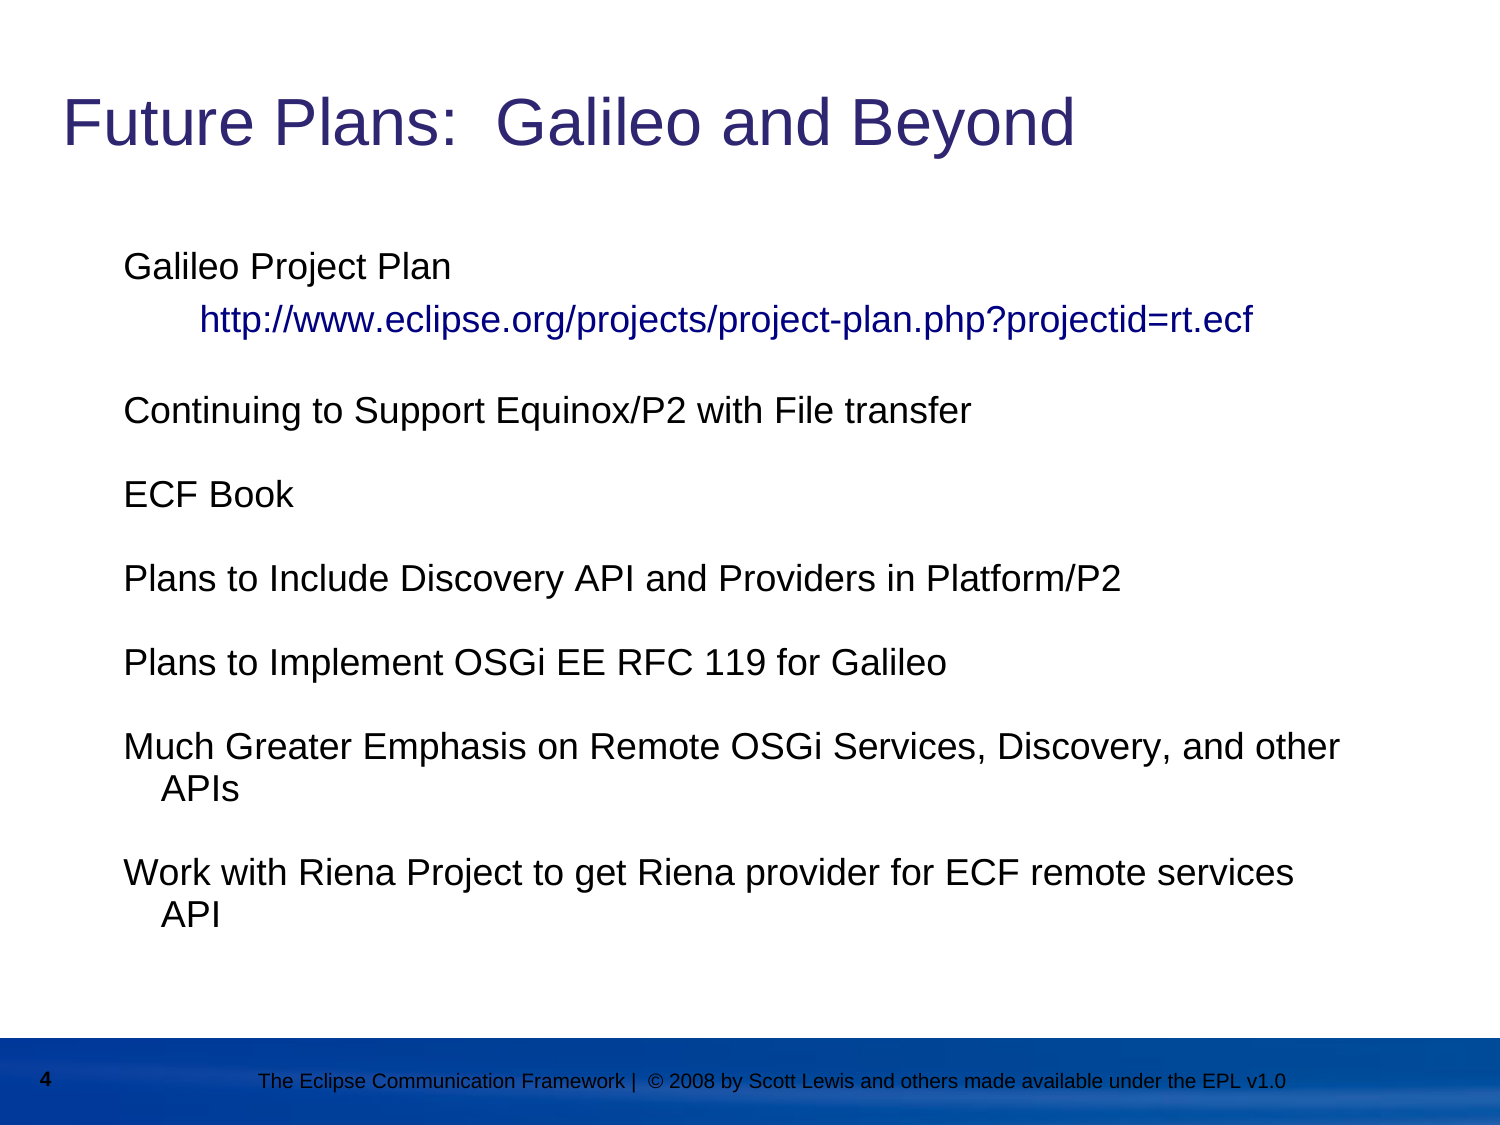

# Future Plans: Galileo and Beyond
Galileo Project Plan
http://www.eclipse.org/projects/project-plan.php?projectid=rt.ecf
Continuing to Support Equinox/P2 with File transfer
ECF Book
Plans to Include Discovery API and Providers in Platform/P2
Plans to Implement OSGi EE RFC 119 for Galileo
Much Greater Emphasis on Remote OSGi Services, Discovery, and other APIs
Work with Riena Project to get Riena provider for ECF remote services API
4